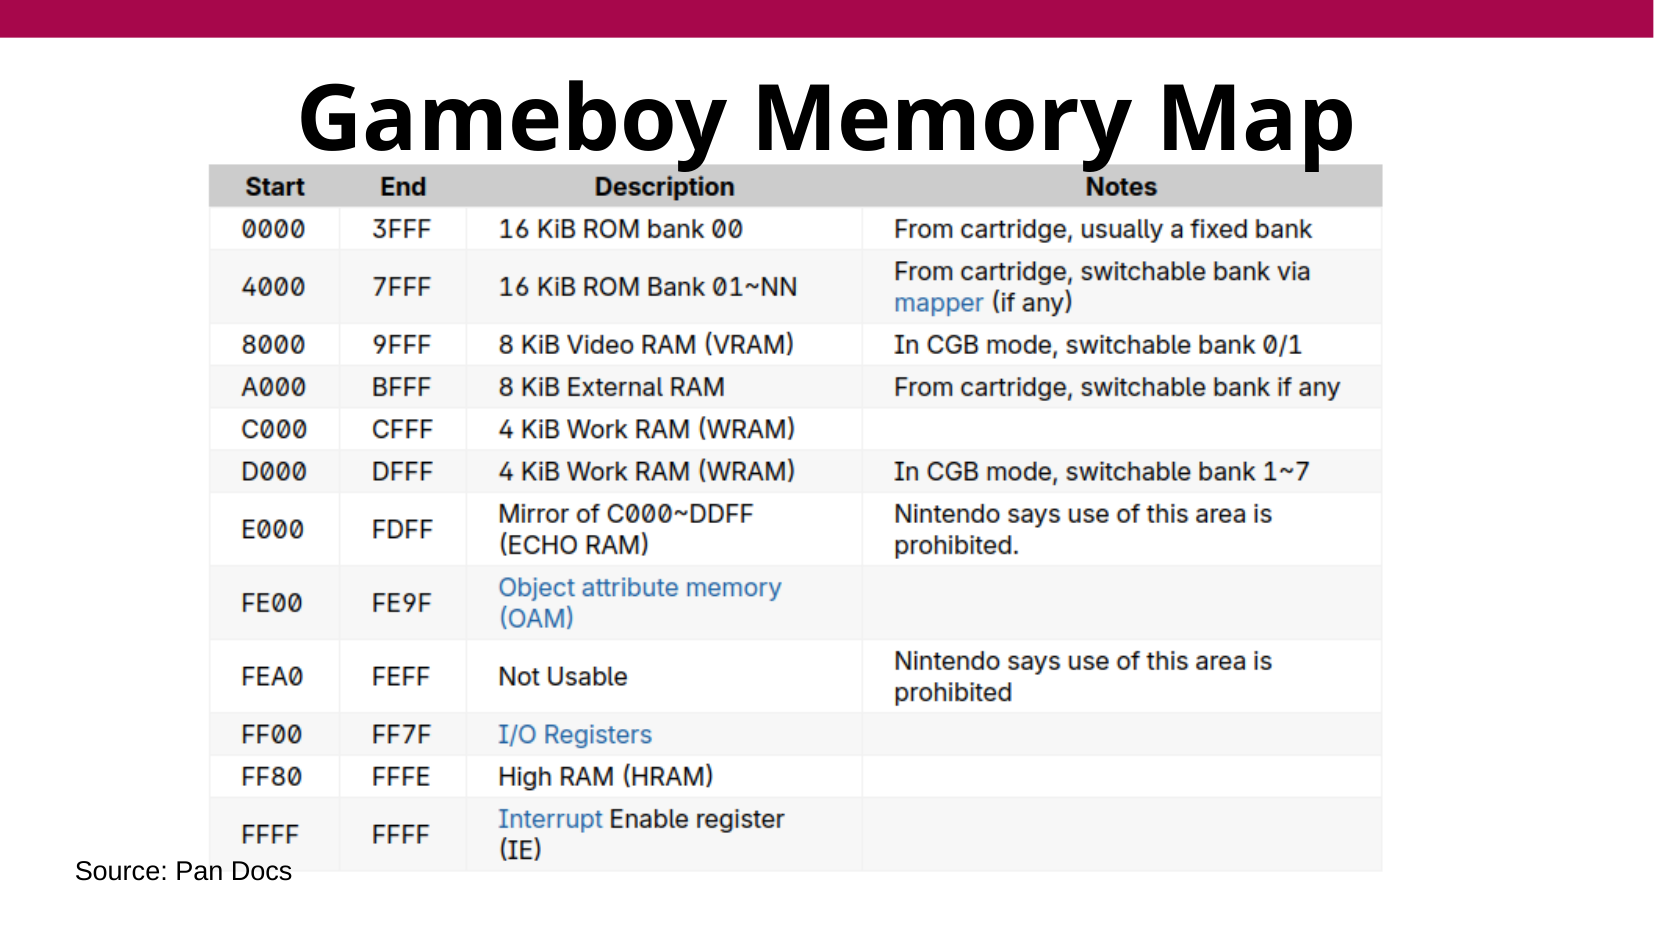

# Gameboy Memory Map
Source: Pan Docs